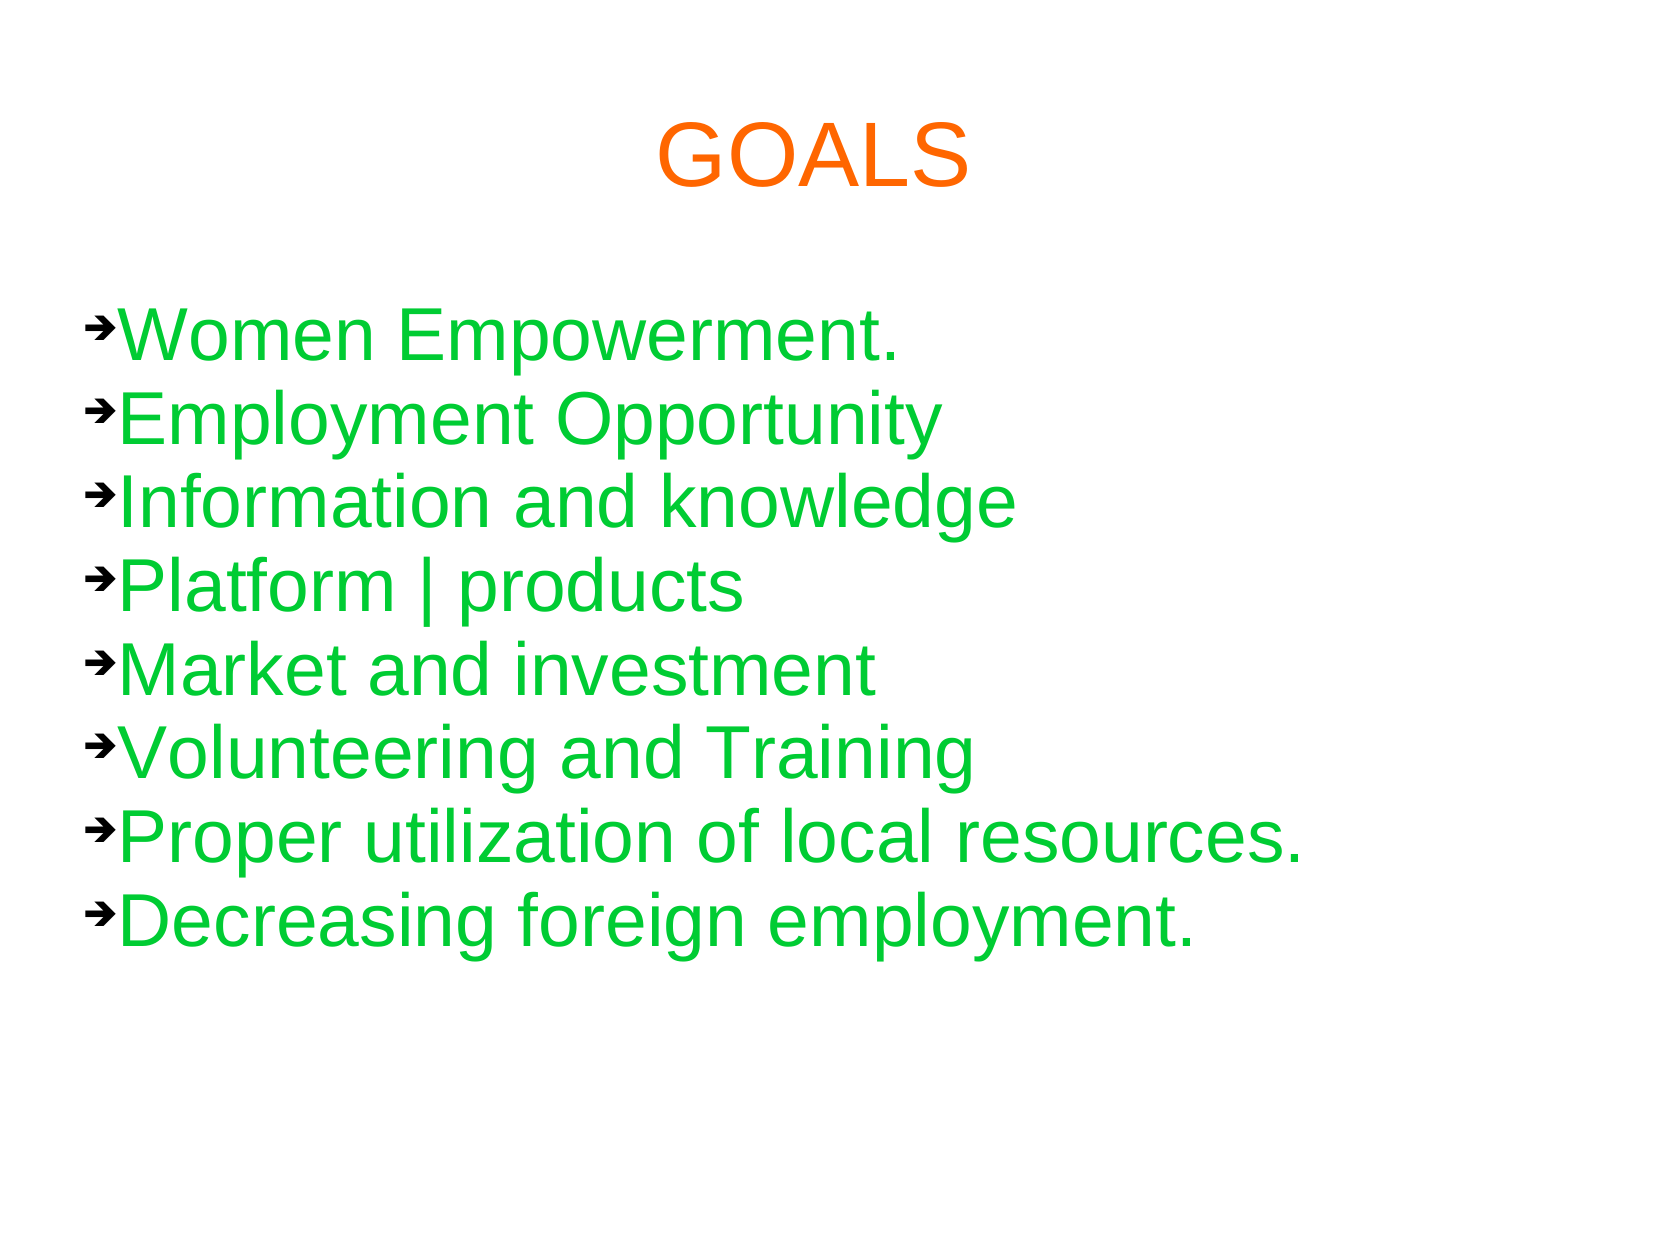

# GOALS
Women Empowerment.
Employment Opportunity
Information and knowledge
Platform | products
Market and investment
Volunteering and Training
Proper utilization of local resources.
Decreasing foreign employment.